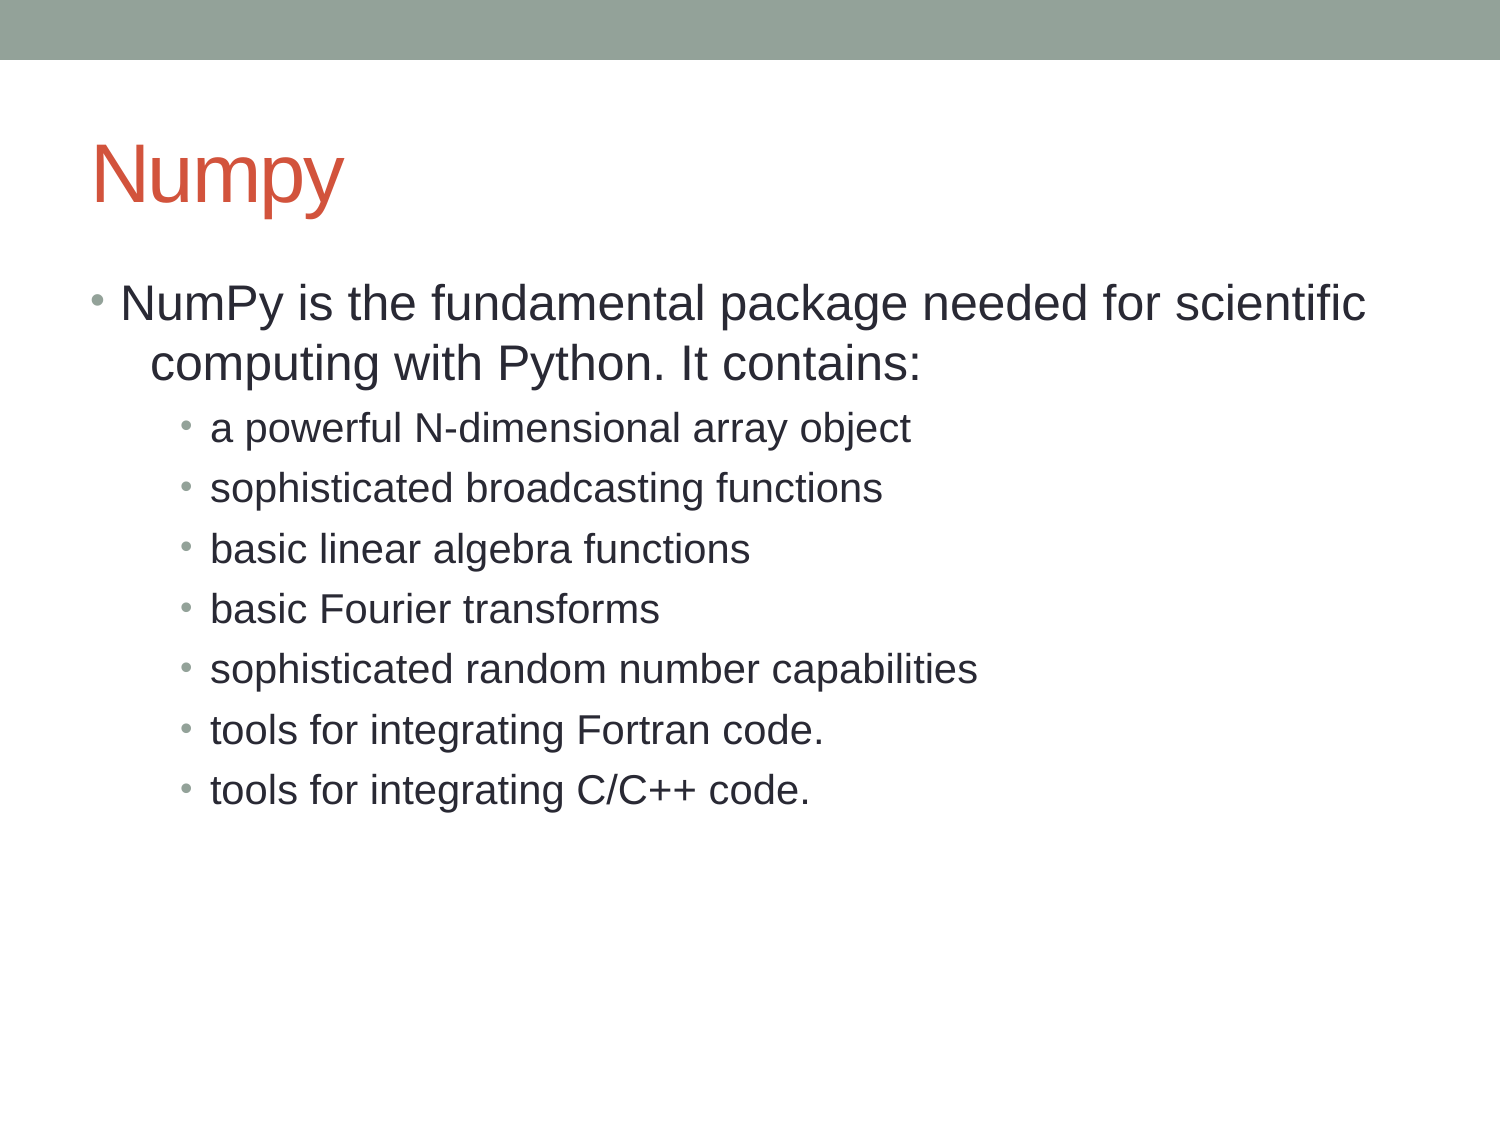

# Numpy
NumPy is the fundamental package needed for scientific computing with Python. It contains:
a powerful N-dimensional array object
sophisticated broadcasting functions
basic linear algebra functions
basic Fourier transforms
sophisticated random number capabilities
tools for integrating Fortran code.
tools for integrating C/C++ code.